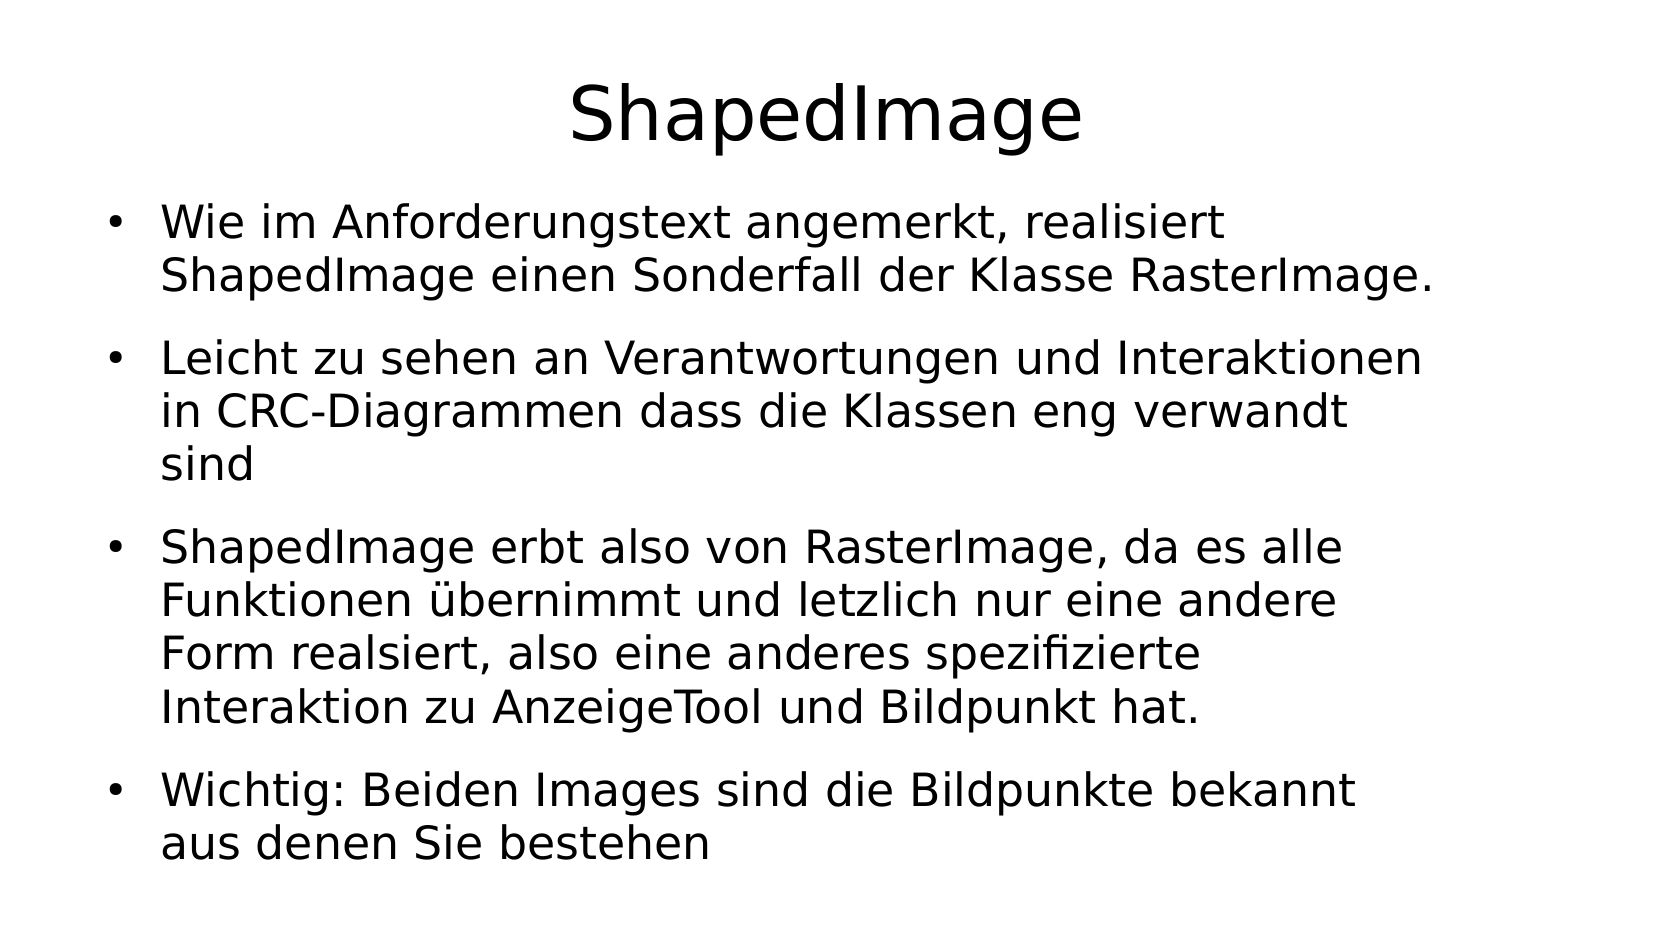

# ShapedImage
Wie im Anforderungstext angemerkt, realisiert ShapedImage einen Sonderfall der Klasse RasterImage.
Leicht zu sehen an Verantwortungen und Interaktionen in CRC-Diagrammen dass die Klassen eng verwandt sind
ShapedImage erbt also von RasterImage, da es alle Funktionen übernimmt und letzlich nur eine andere Form realsiert, also eine anderes spezifizierte Interaktion zu AnzeigeTool und Bildpunkt hat.
Wichtig: Beiden Images sind die Bildpunkte bekannt aus denen Sie bestehen